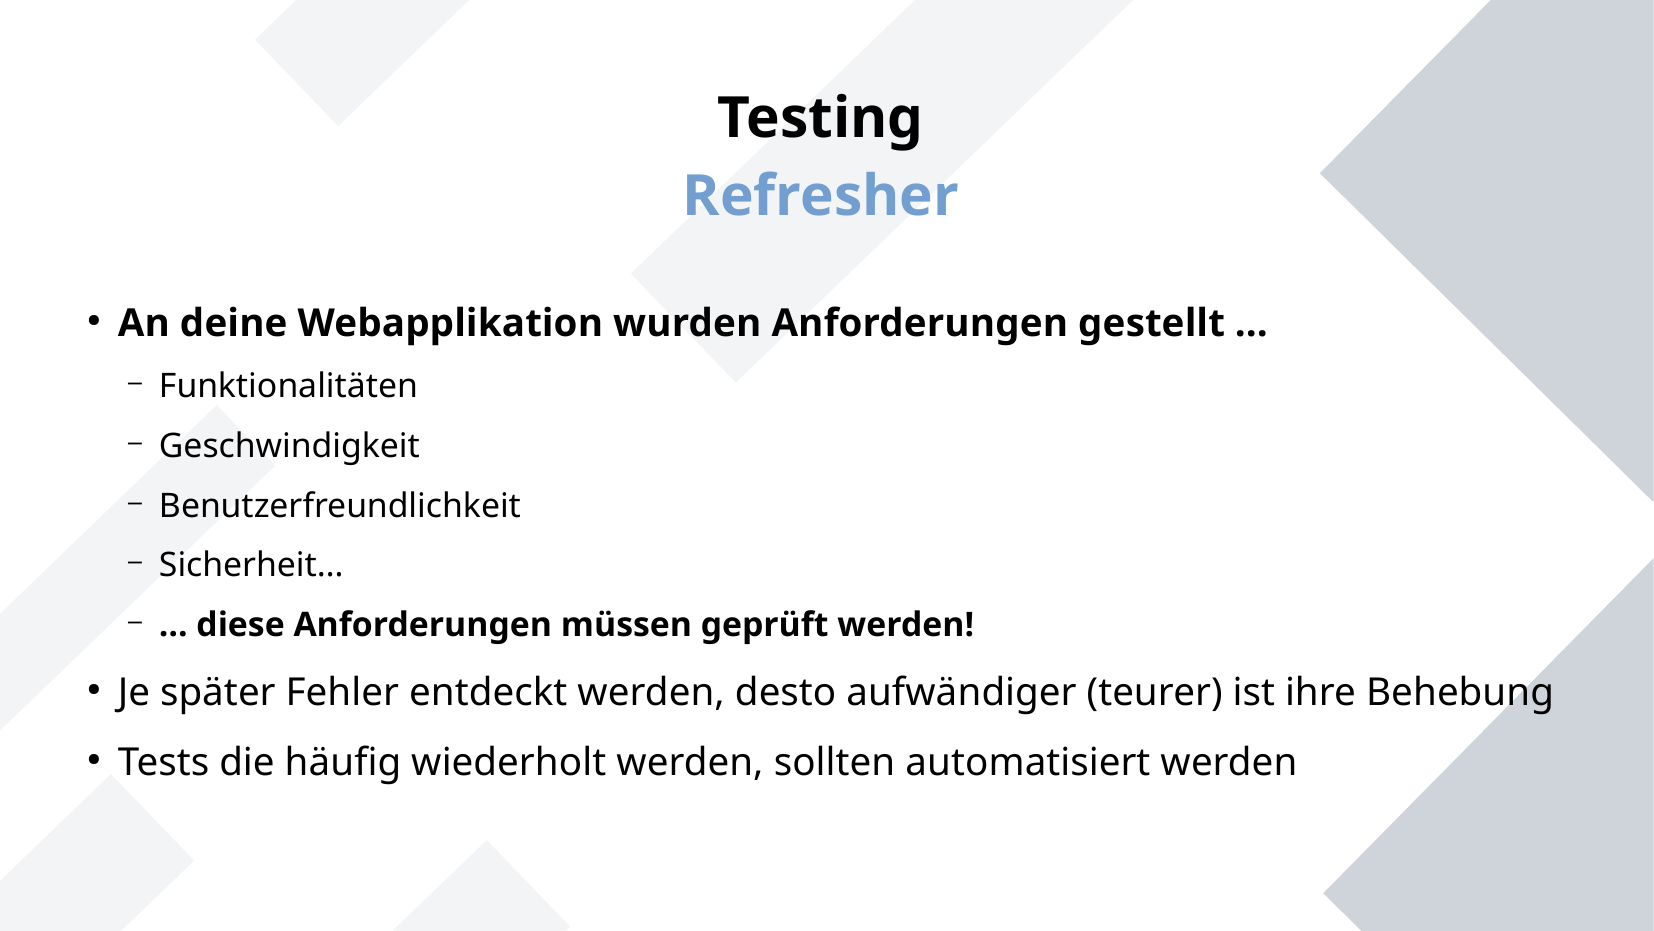

# Testing Refresher
An deine Webapplikation wurden Anforderungen gestellt …
Funktionalitäten
Geschwindigkeit
Benutzerfreundlichkeit
Sicherheit …
… diese Anforderungen müssen geprüft werden!
Je später Fehler entdeckt werden, desto aufwändiger (teurer) ist ihre Behebung
Tests die häufig wiederholt werden, sollten automatisiert werden